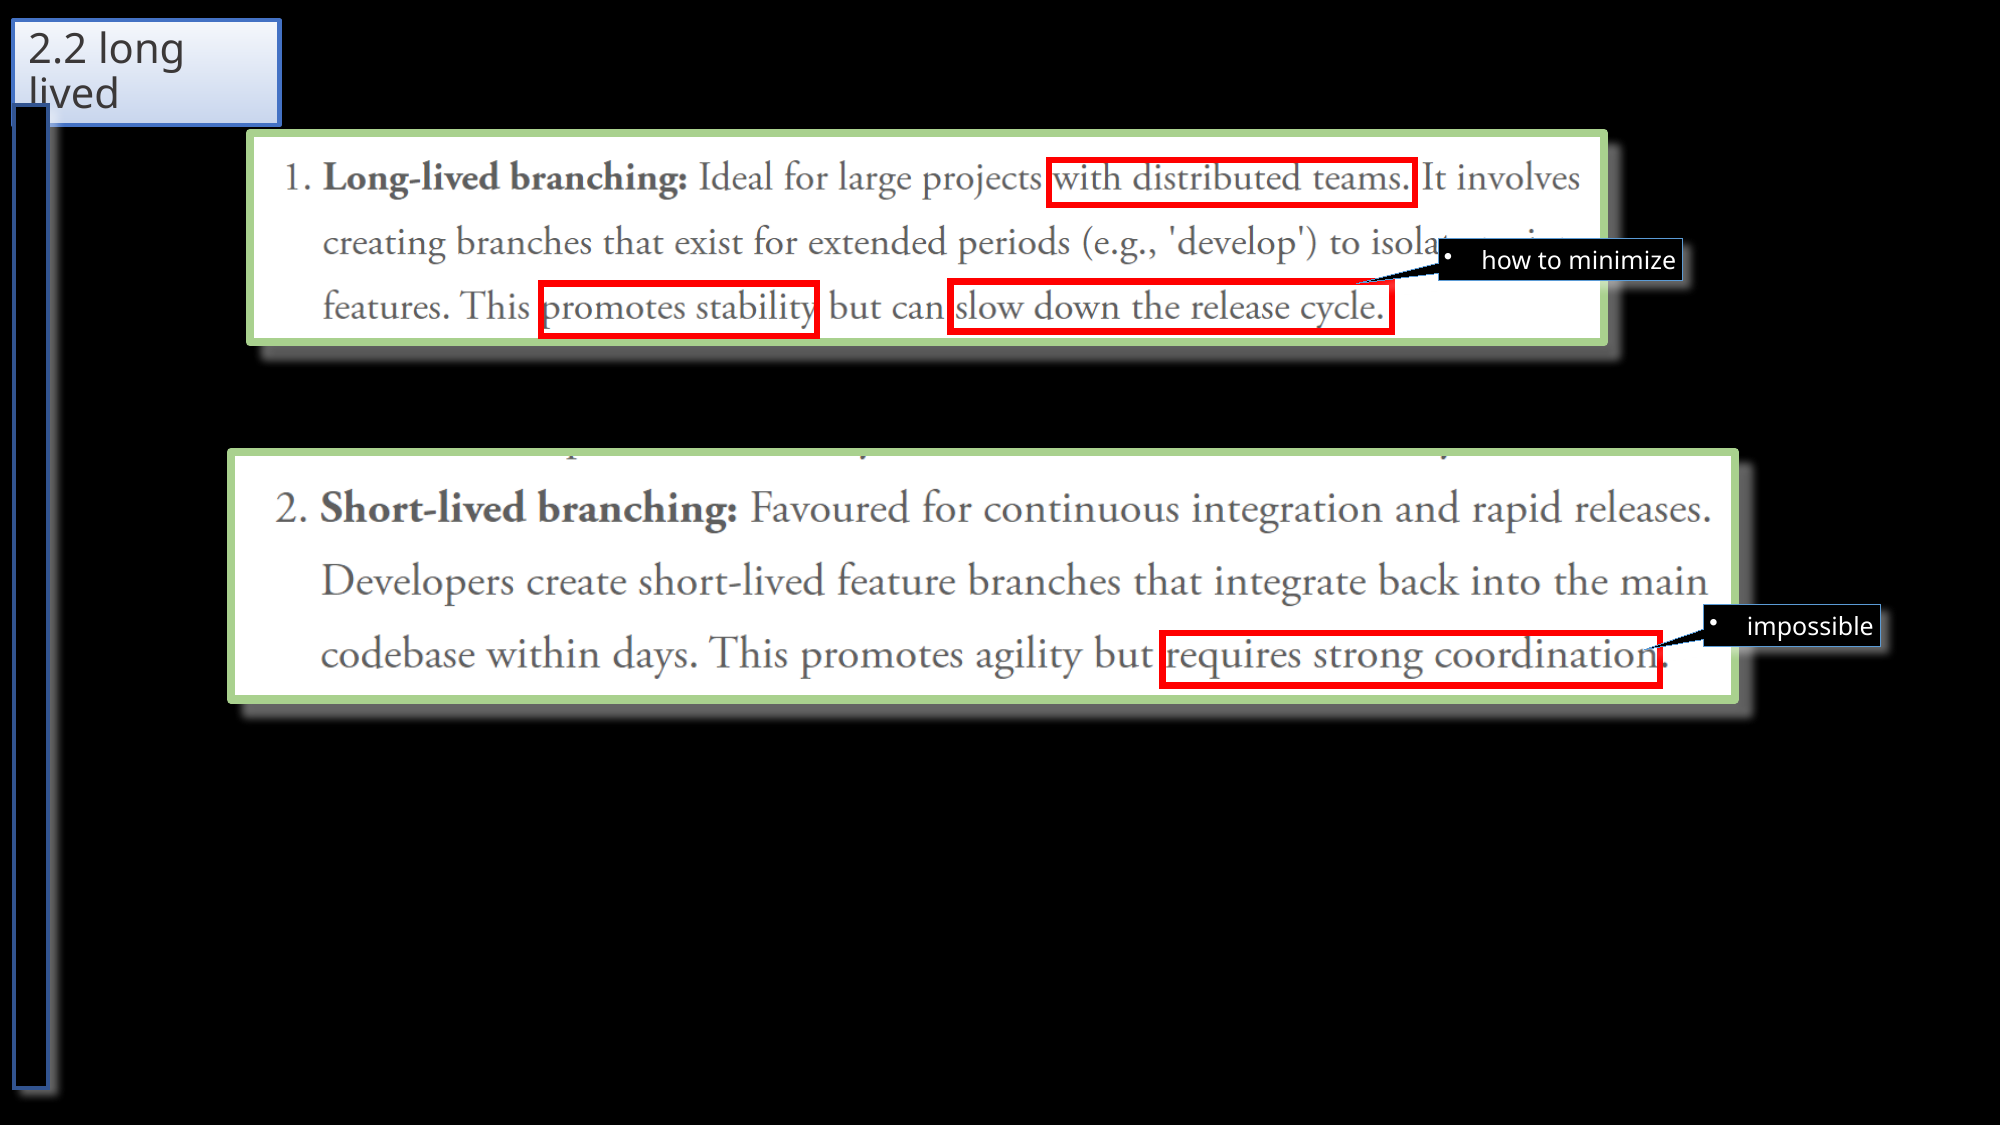

# 2.2 long lived
how to minimize
impossible